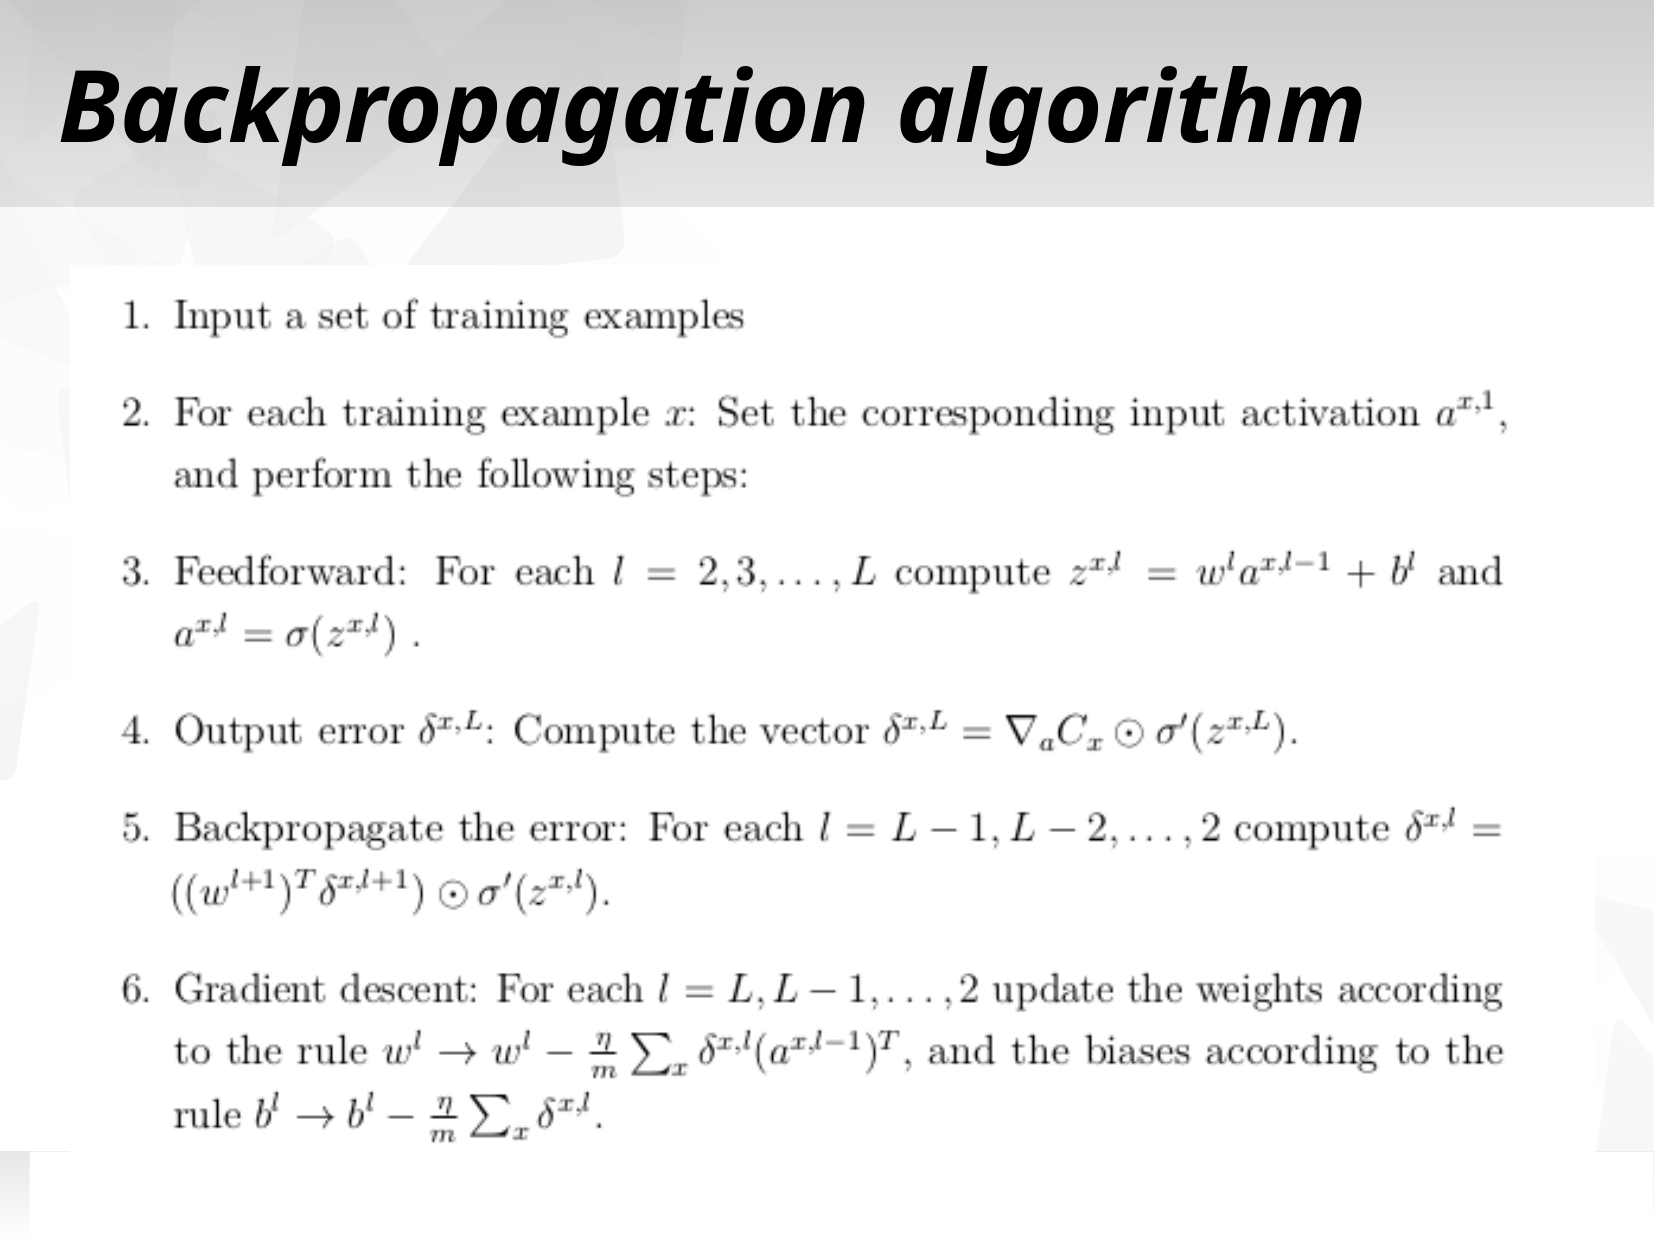

# Backpropagation algorithm
10
LibreOffice Productivity Suite